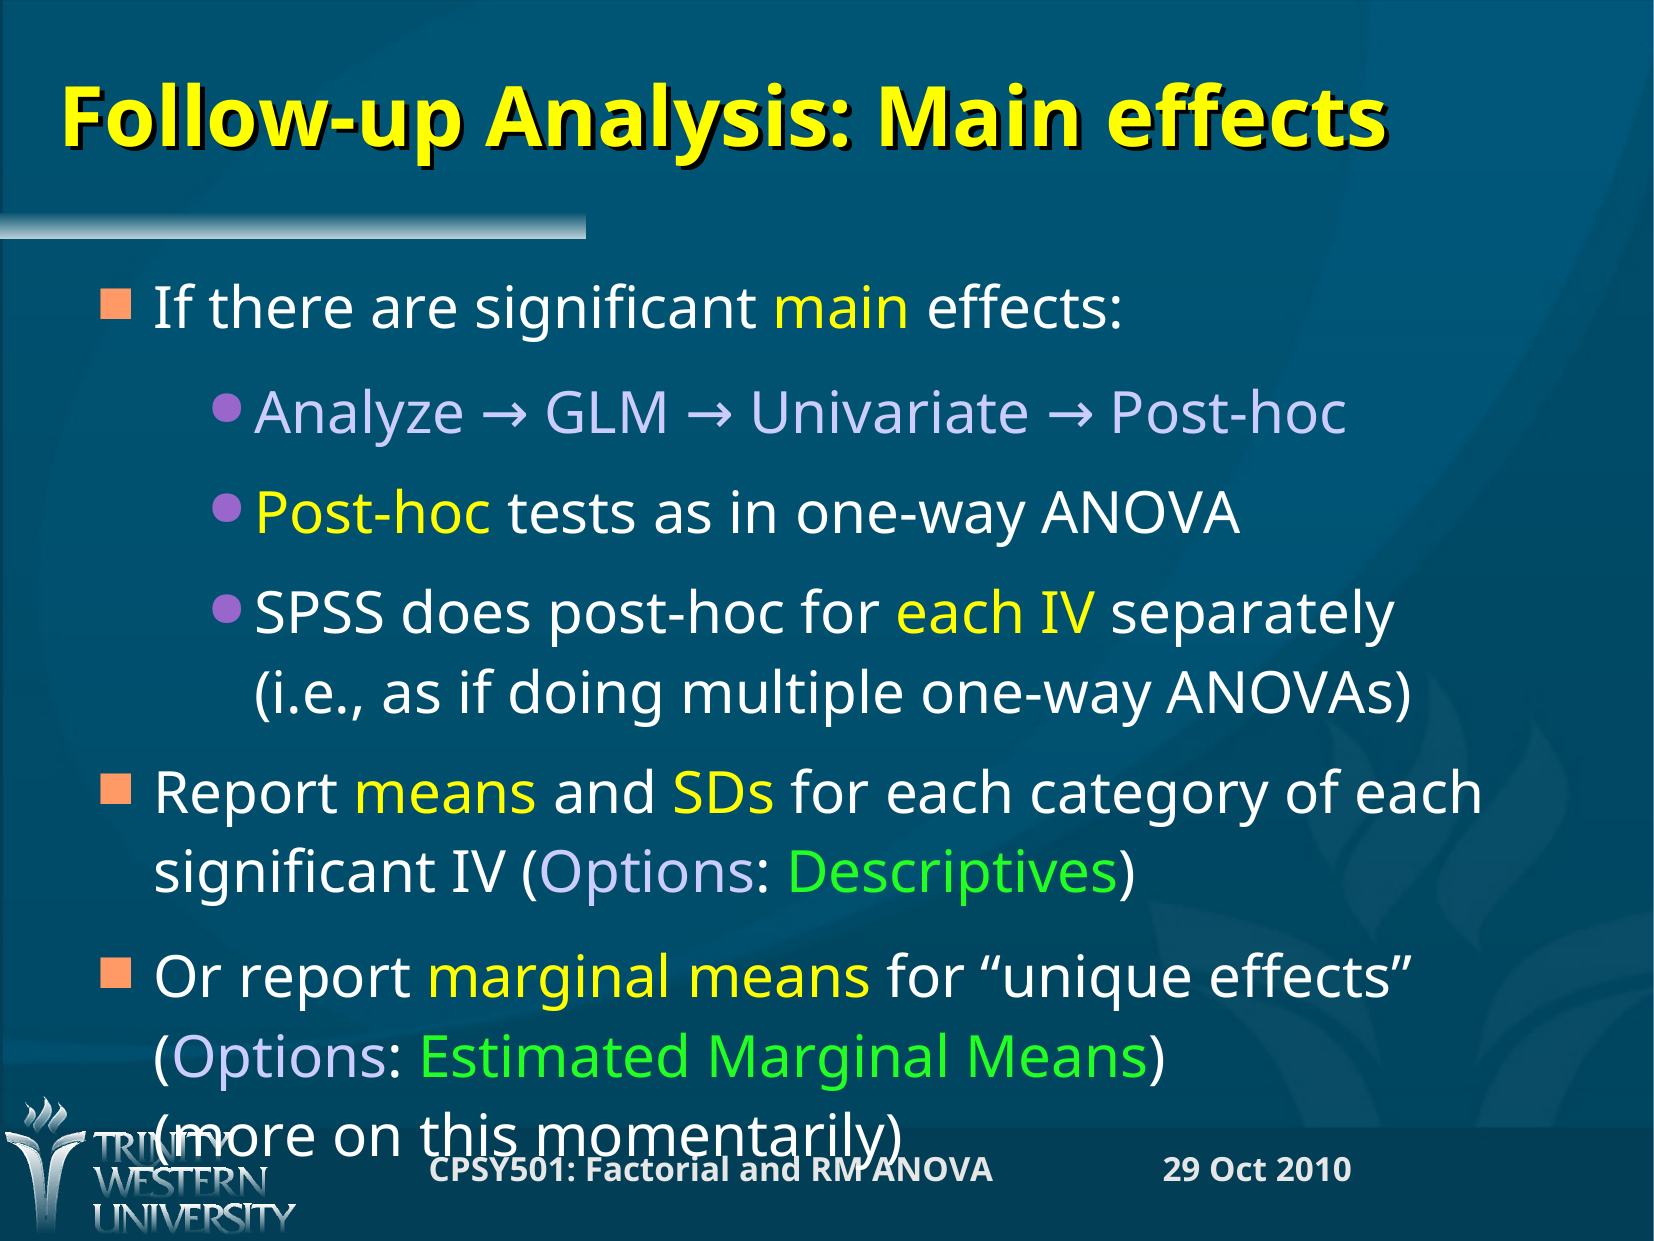

# Follow-up Analysis: Main effects
If there are significant main effects:
Analyze → GLM → Univariate → Post-hoc
Post-hoc tests as in one-way ANOVA
SPSS does post-hoc for each IV separately
(i.e., as if doing multiple one-way ANOVAs)
Report means and SDs for each category of each significant IV (Options: Descriptives)
Or report marginal means for “unique effects” (Options: Estimated Marginal Means)
(more on this momentarily)
CPSY501: Factorial and RM ANOVA
29 Oct 2010